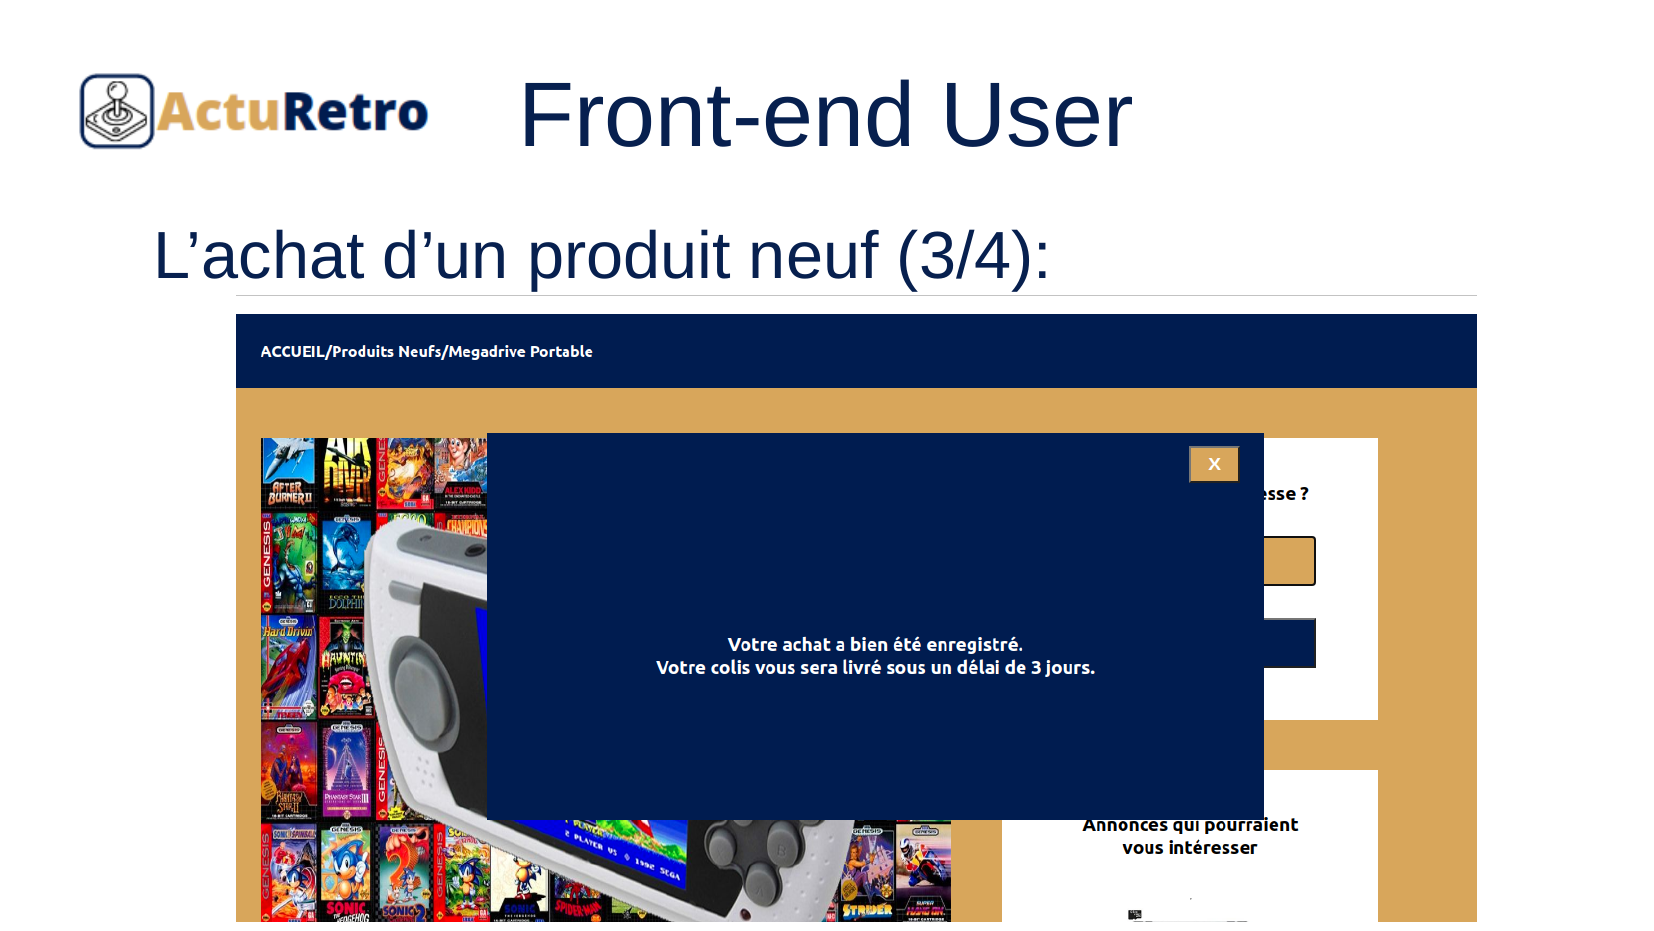

# Front-end User
L’achat d’un produit neuf (3/4):